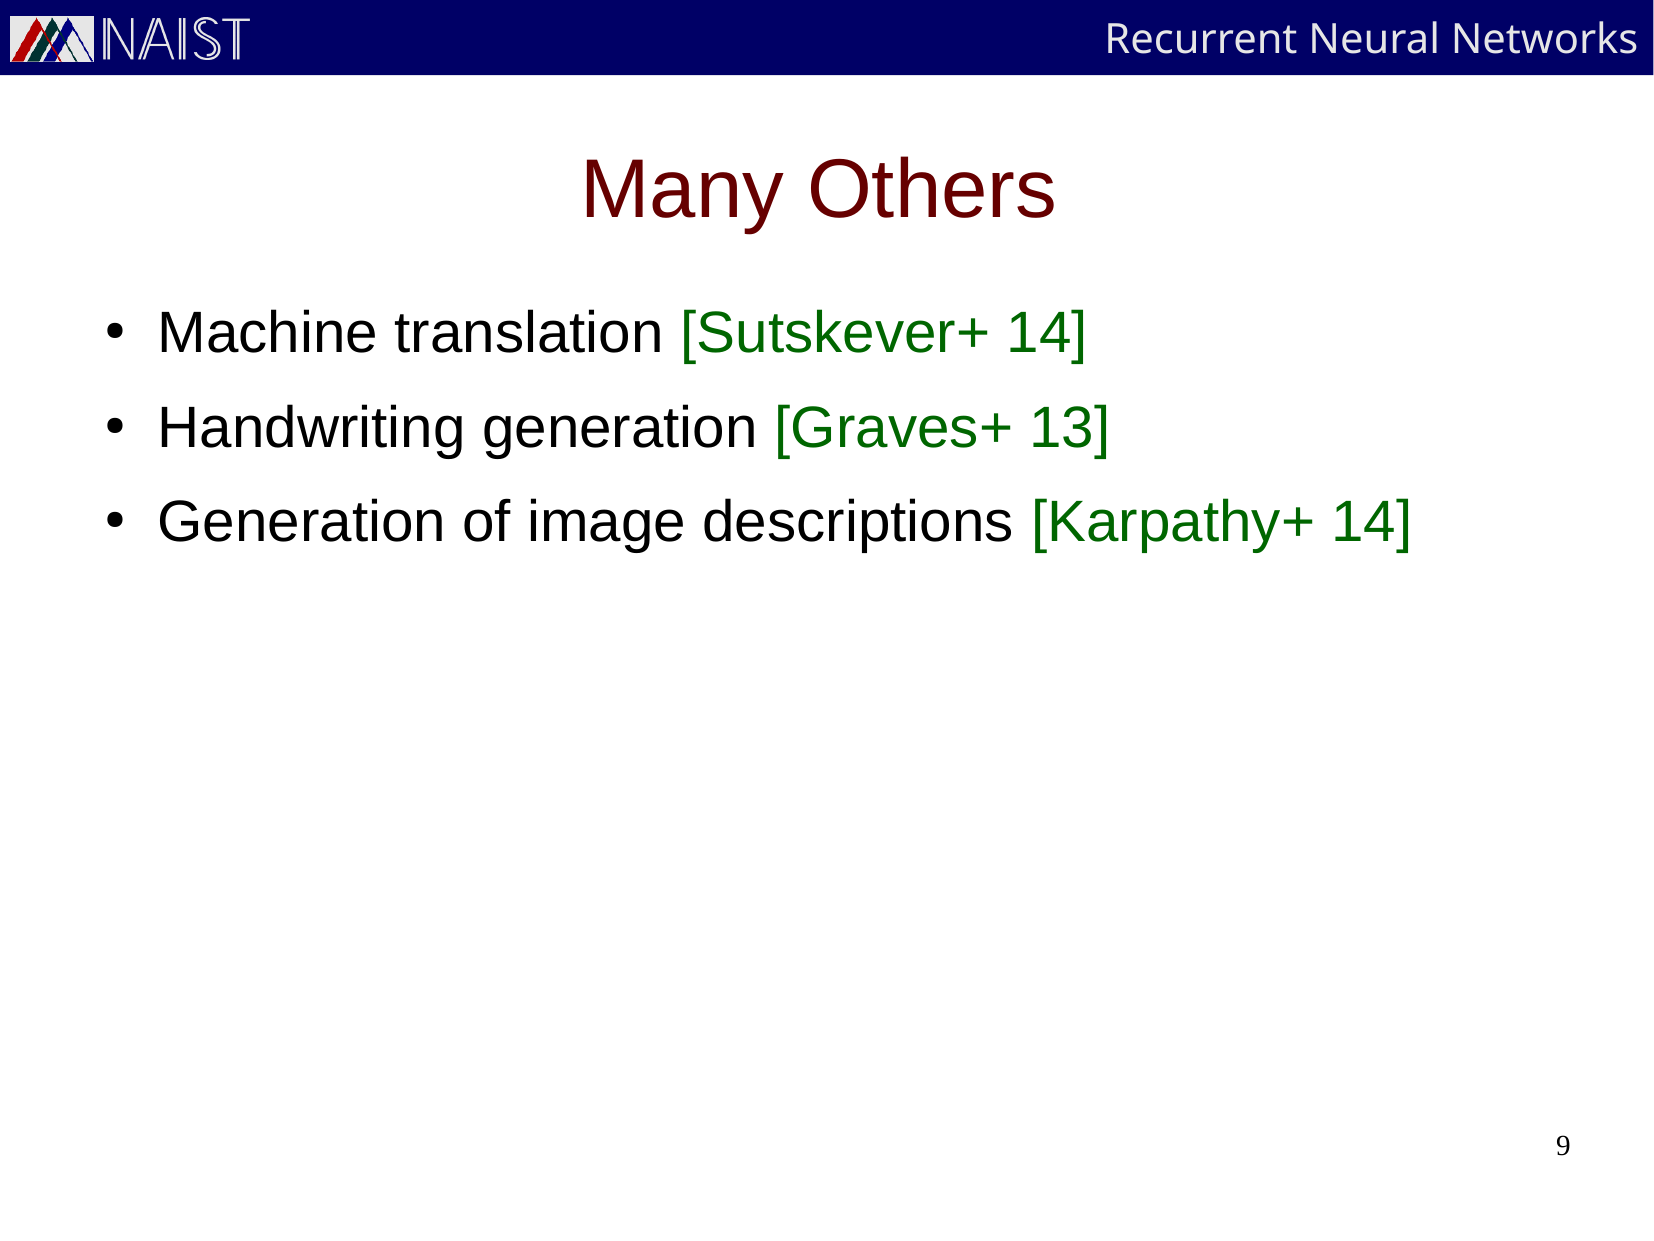

# Many Others
Machine translation [Sutskever+ 14]
Handwriting generation [Graves+ 13]
Generation of image descriptions [Karpathy+ 14]
9